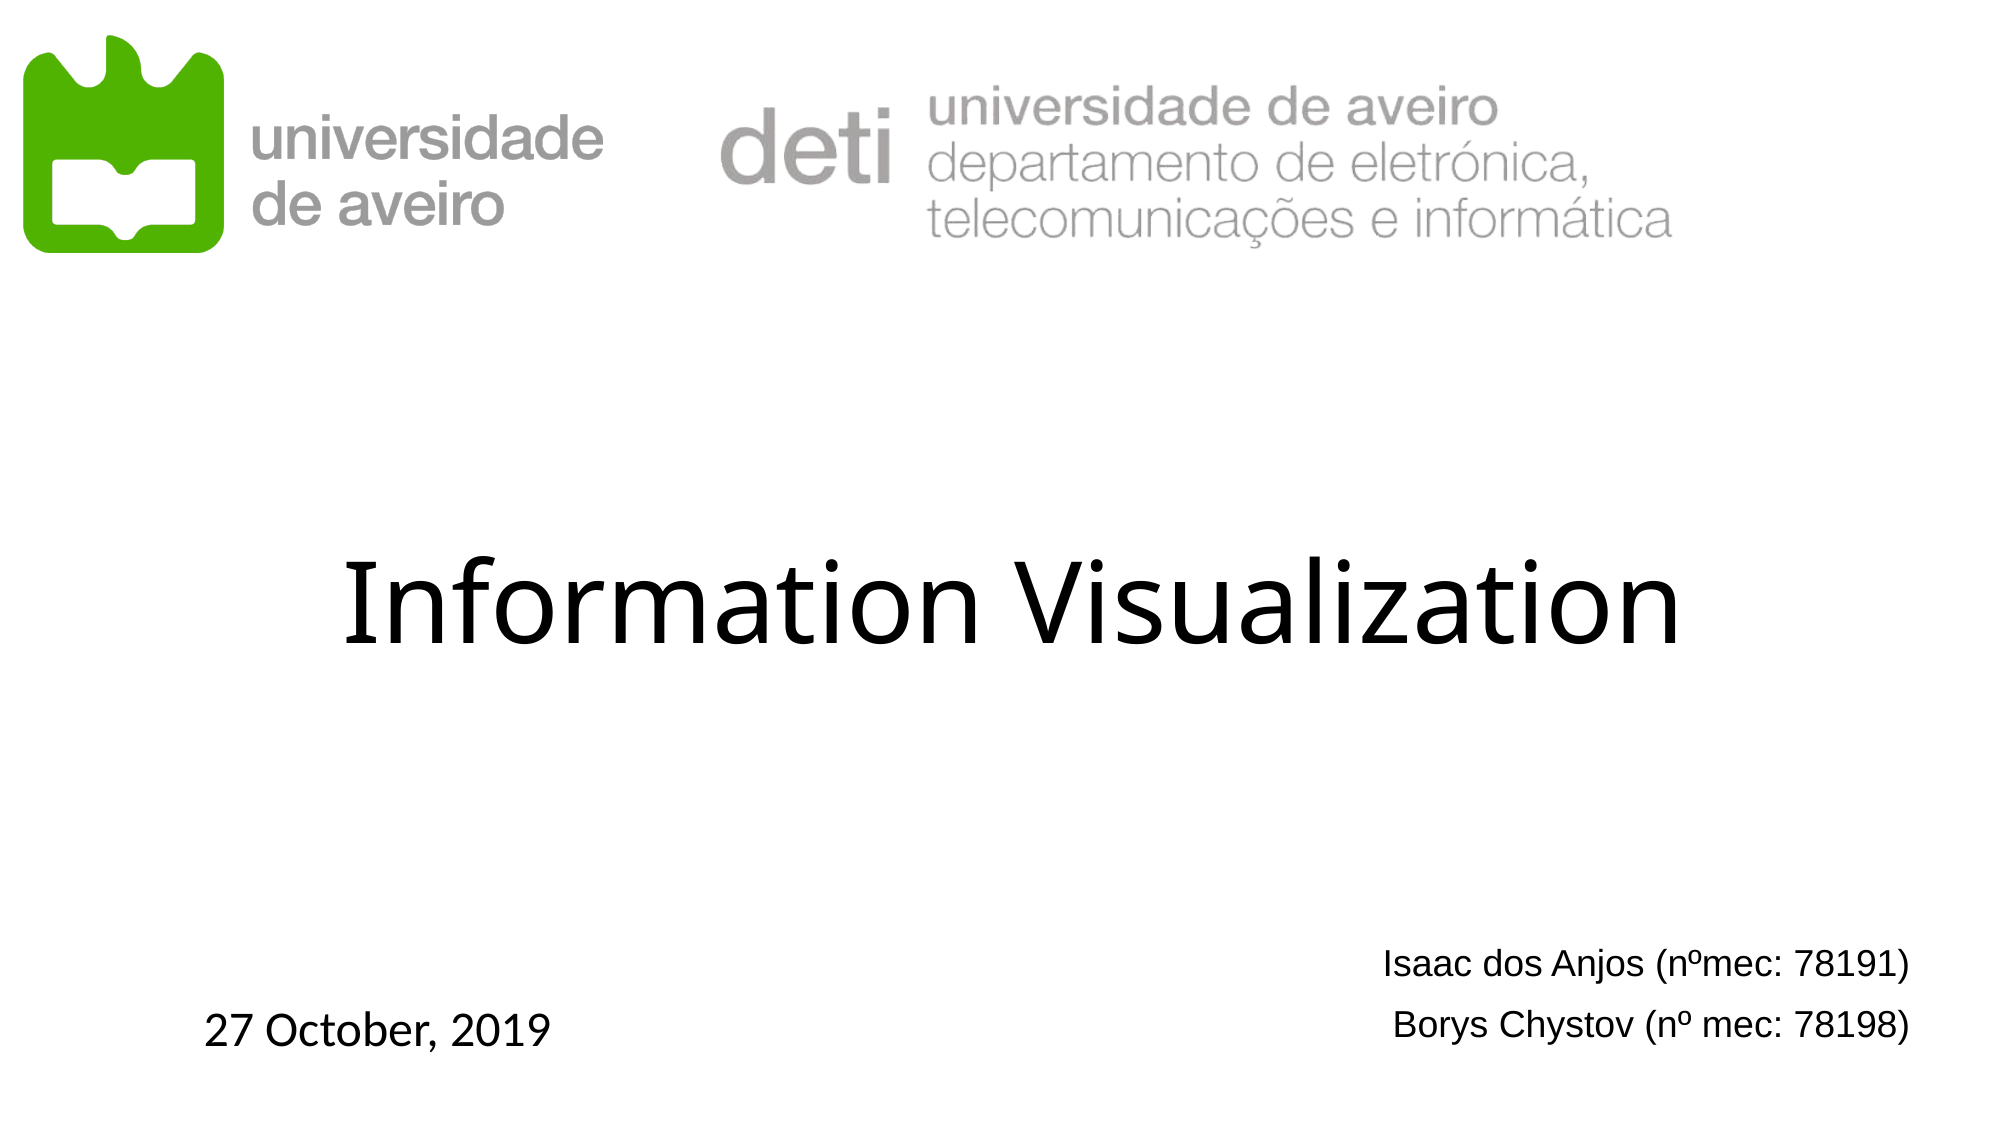

# Information Visualization
27 October, 2019
Isaac dos Anjos (nºmec: 78191)
Borys Chystov (nº mec: 78198)